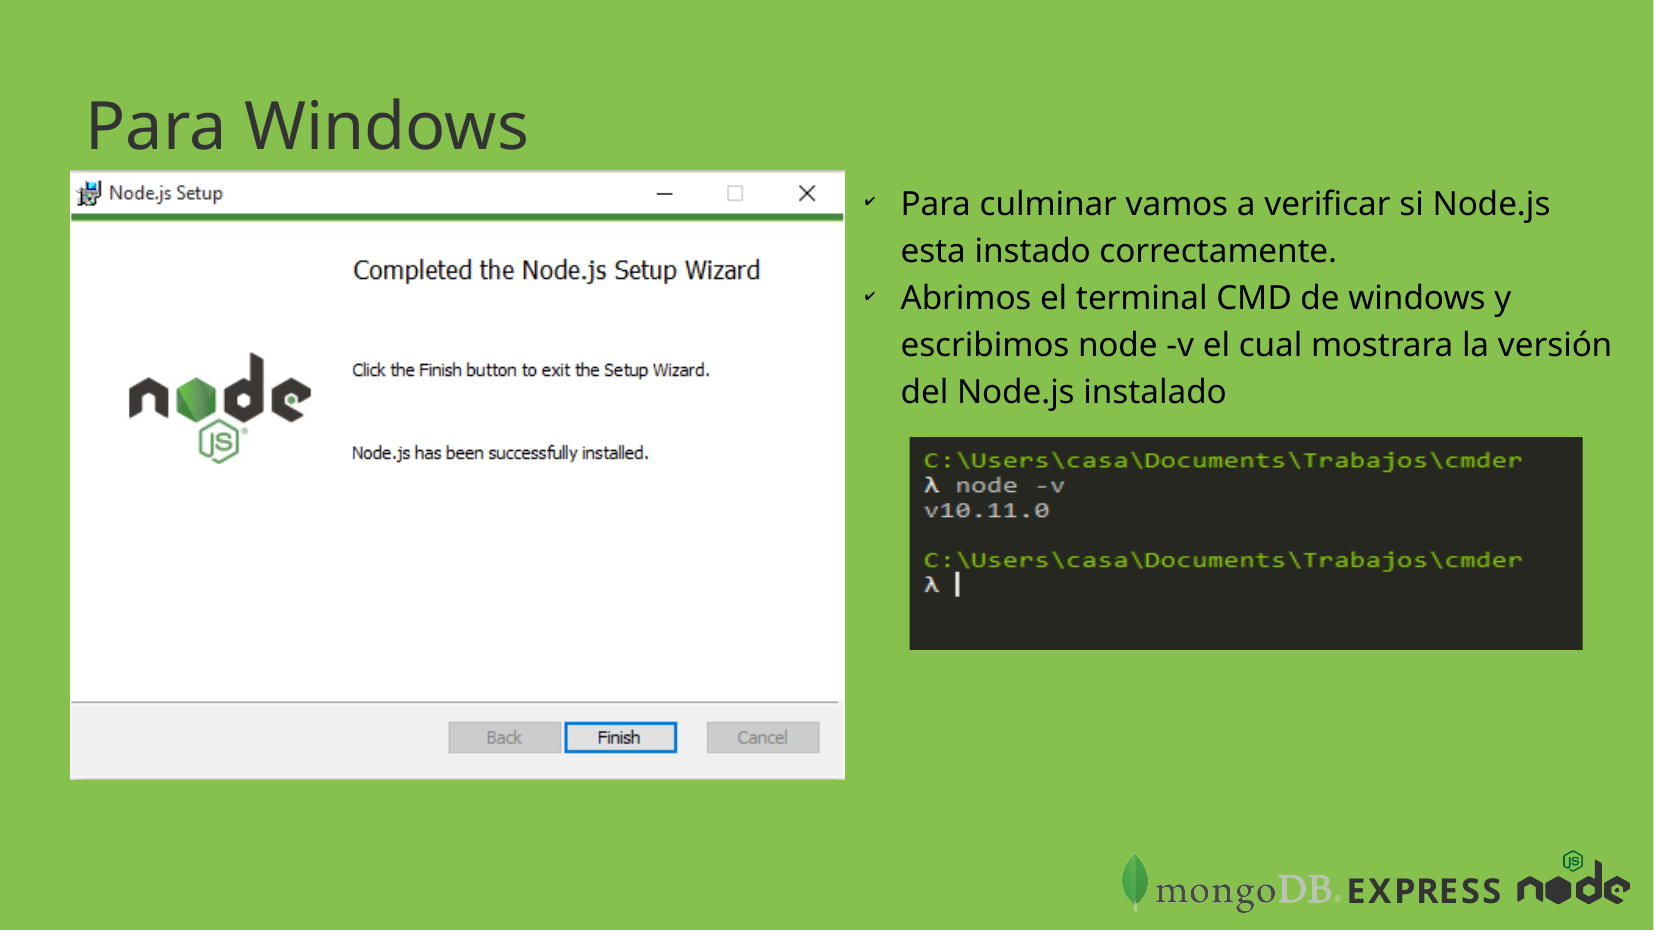

Para Windows
Para culminar vamos a verificar si Node.js esta instado correctamente.
Abrimos el terminal CMD de windows y escribimos node -v el cual mostrara la versión del Node.js instalado